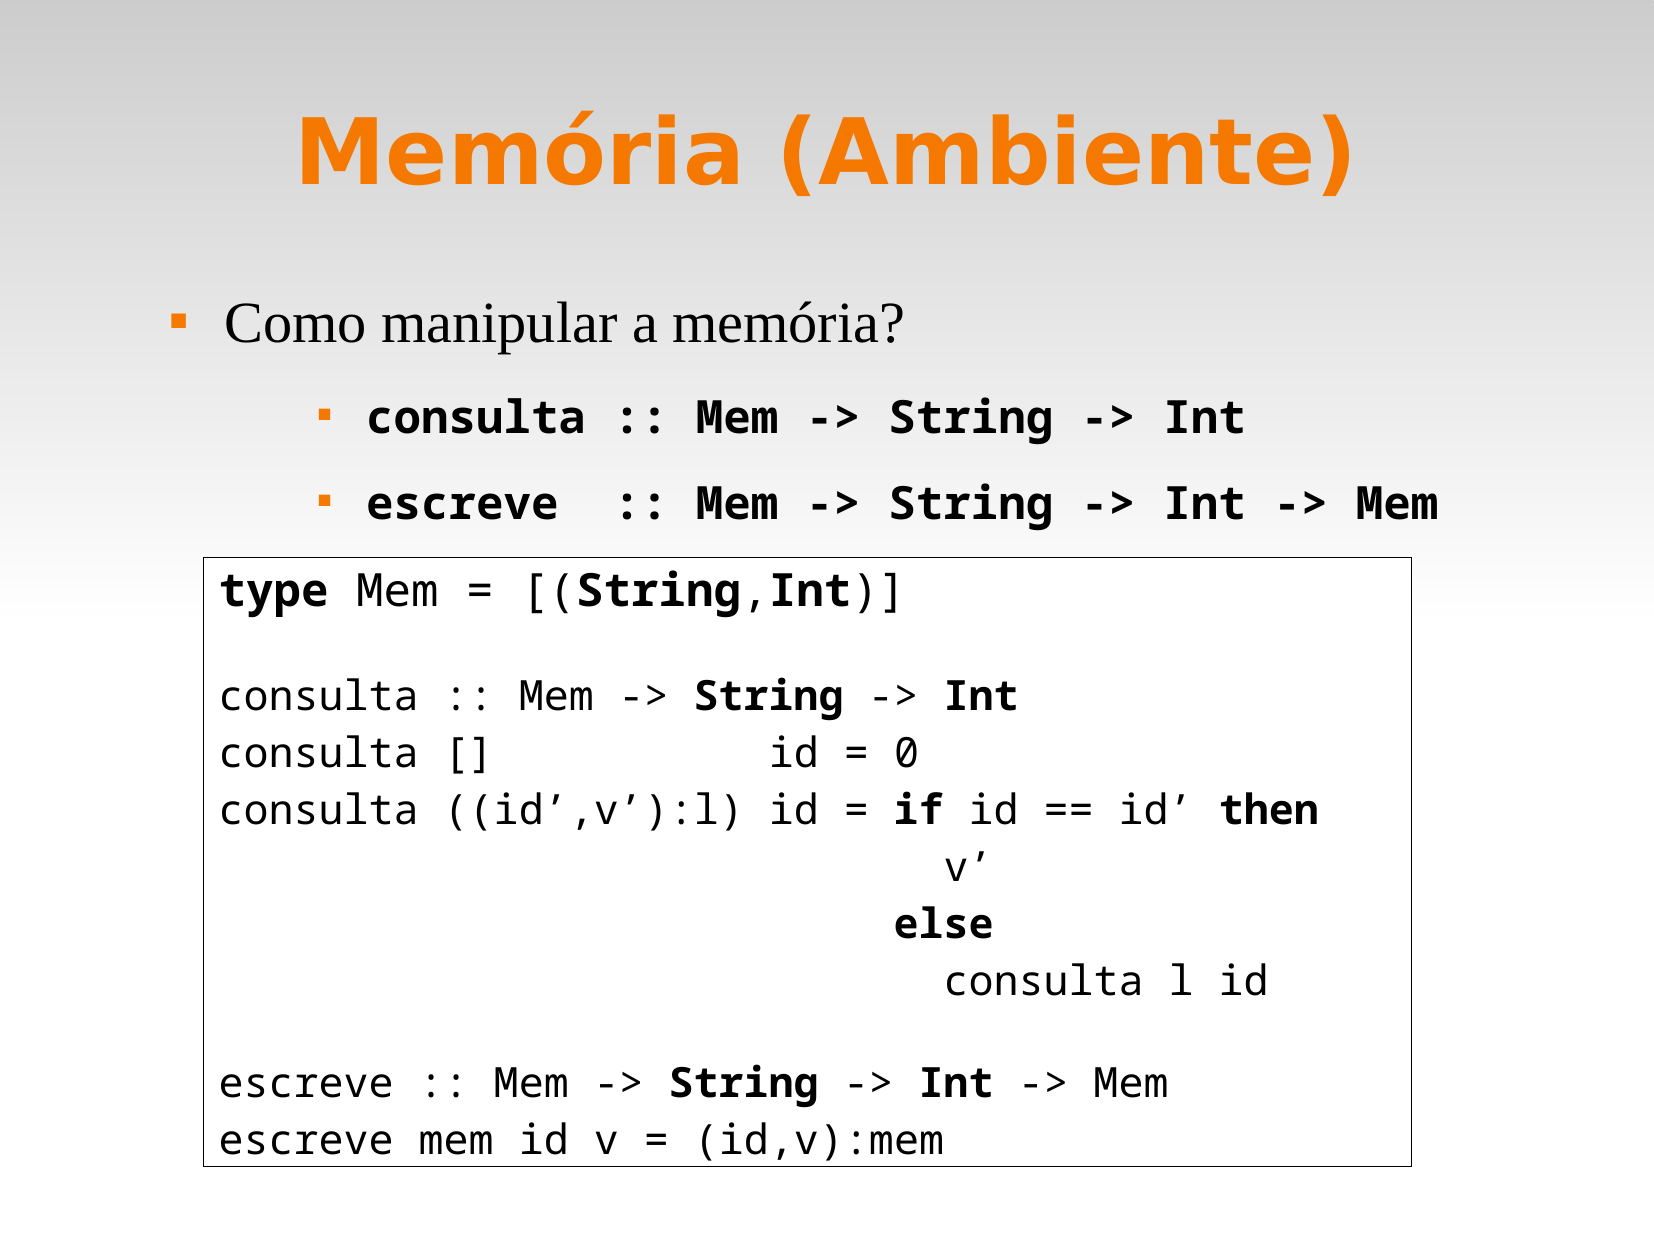

# Memória (Ambiente)
Como manipular a memória?
consulta :: Mem -> String -> Int
escreve :: Mem -> String -> Int -> Mem
type Mem = [(String,Int)]
consulta :: Mem -> String -> Int
consulta [] id = 0
consulta ((id’,v’):l) id = if id == id’ then
 v’
 else
 consulta l id
escreve :: Mem -> String -> Int -> Mem
escreve mem id v = (id,v):mem